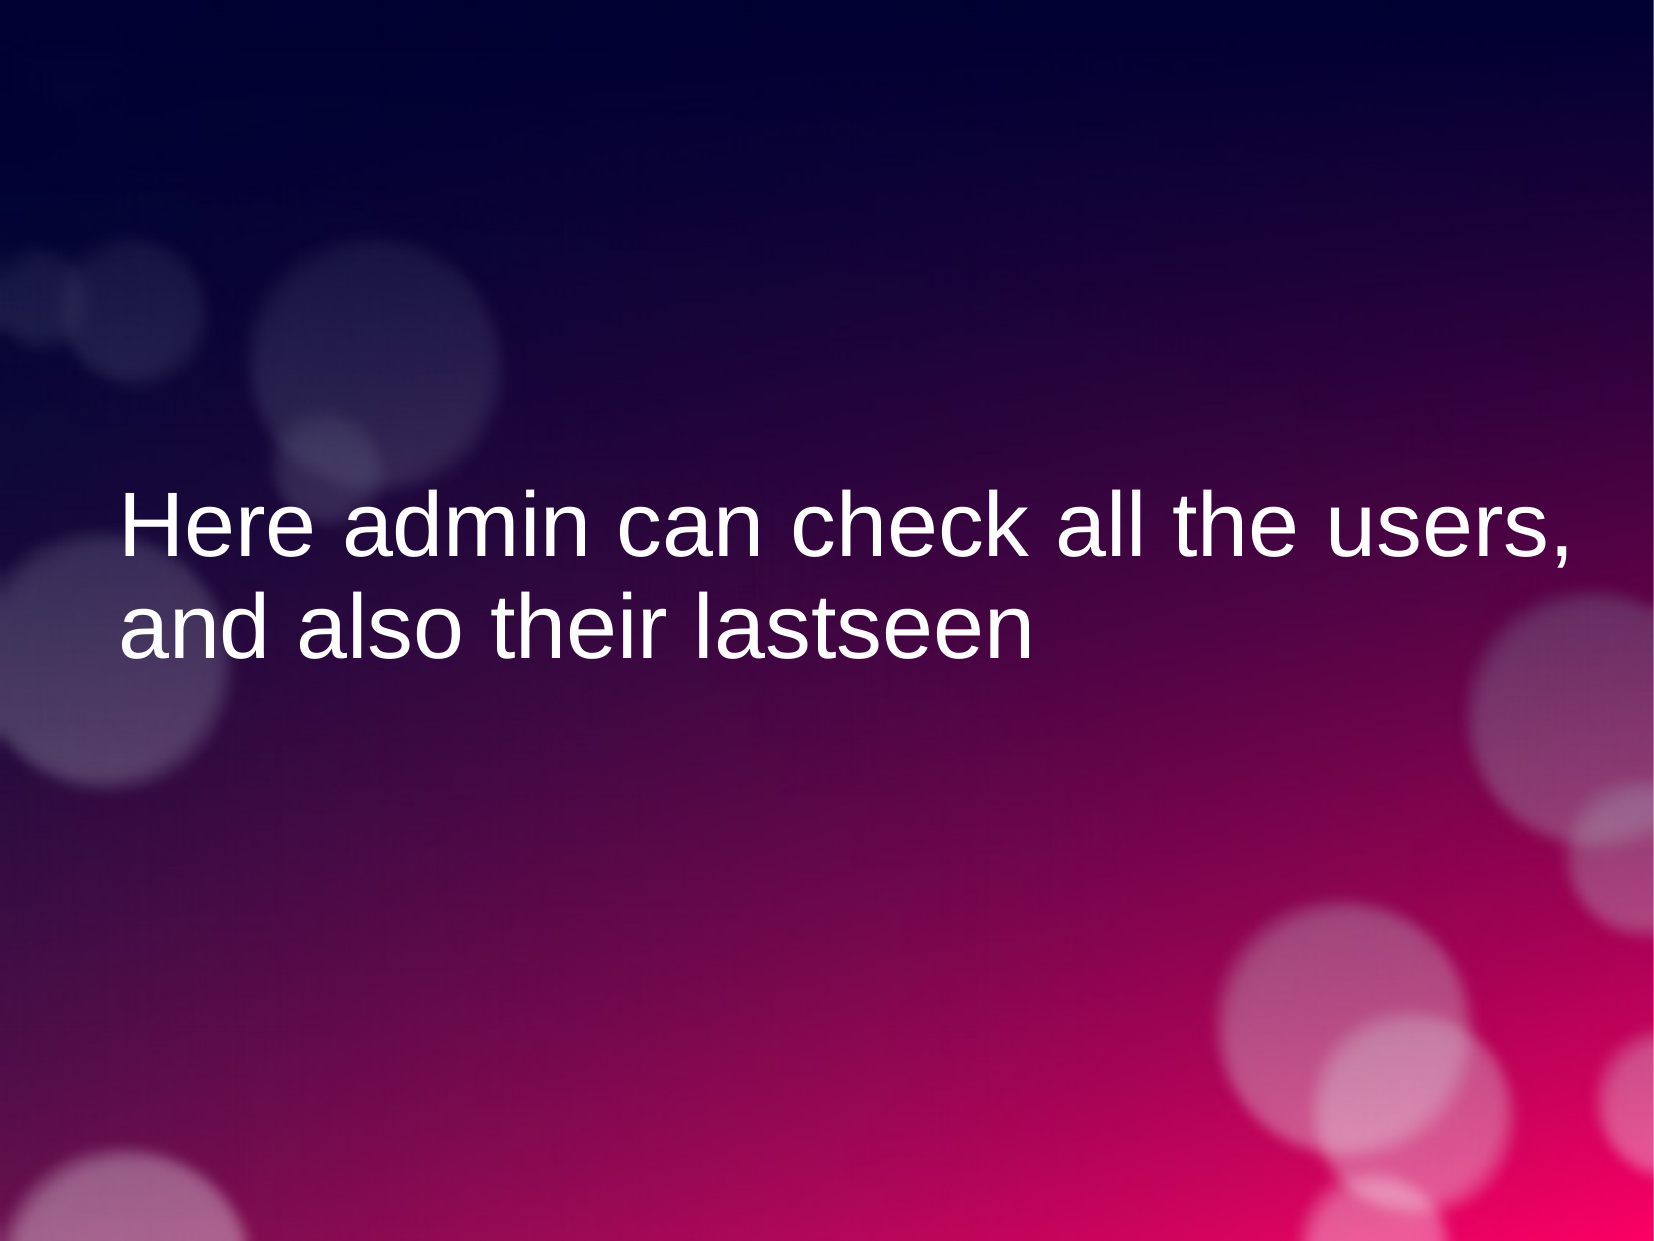

# Here admin can check all the users, and also their lastseen